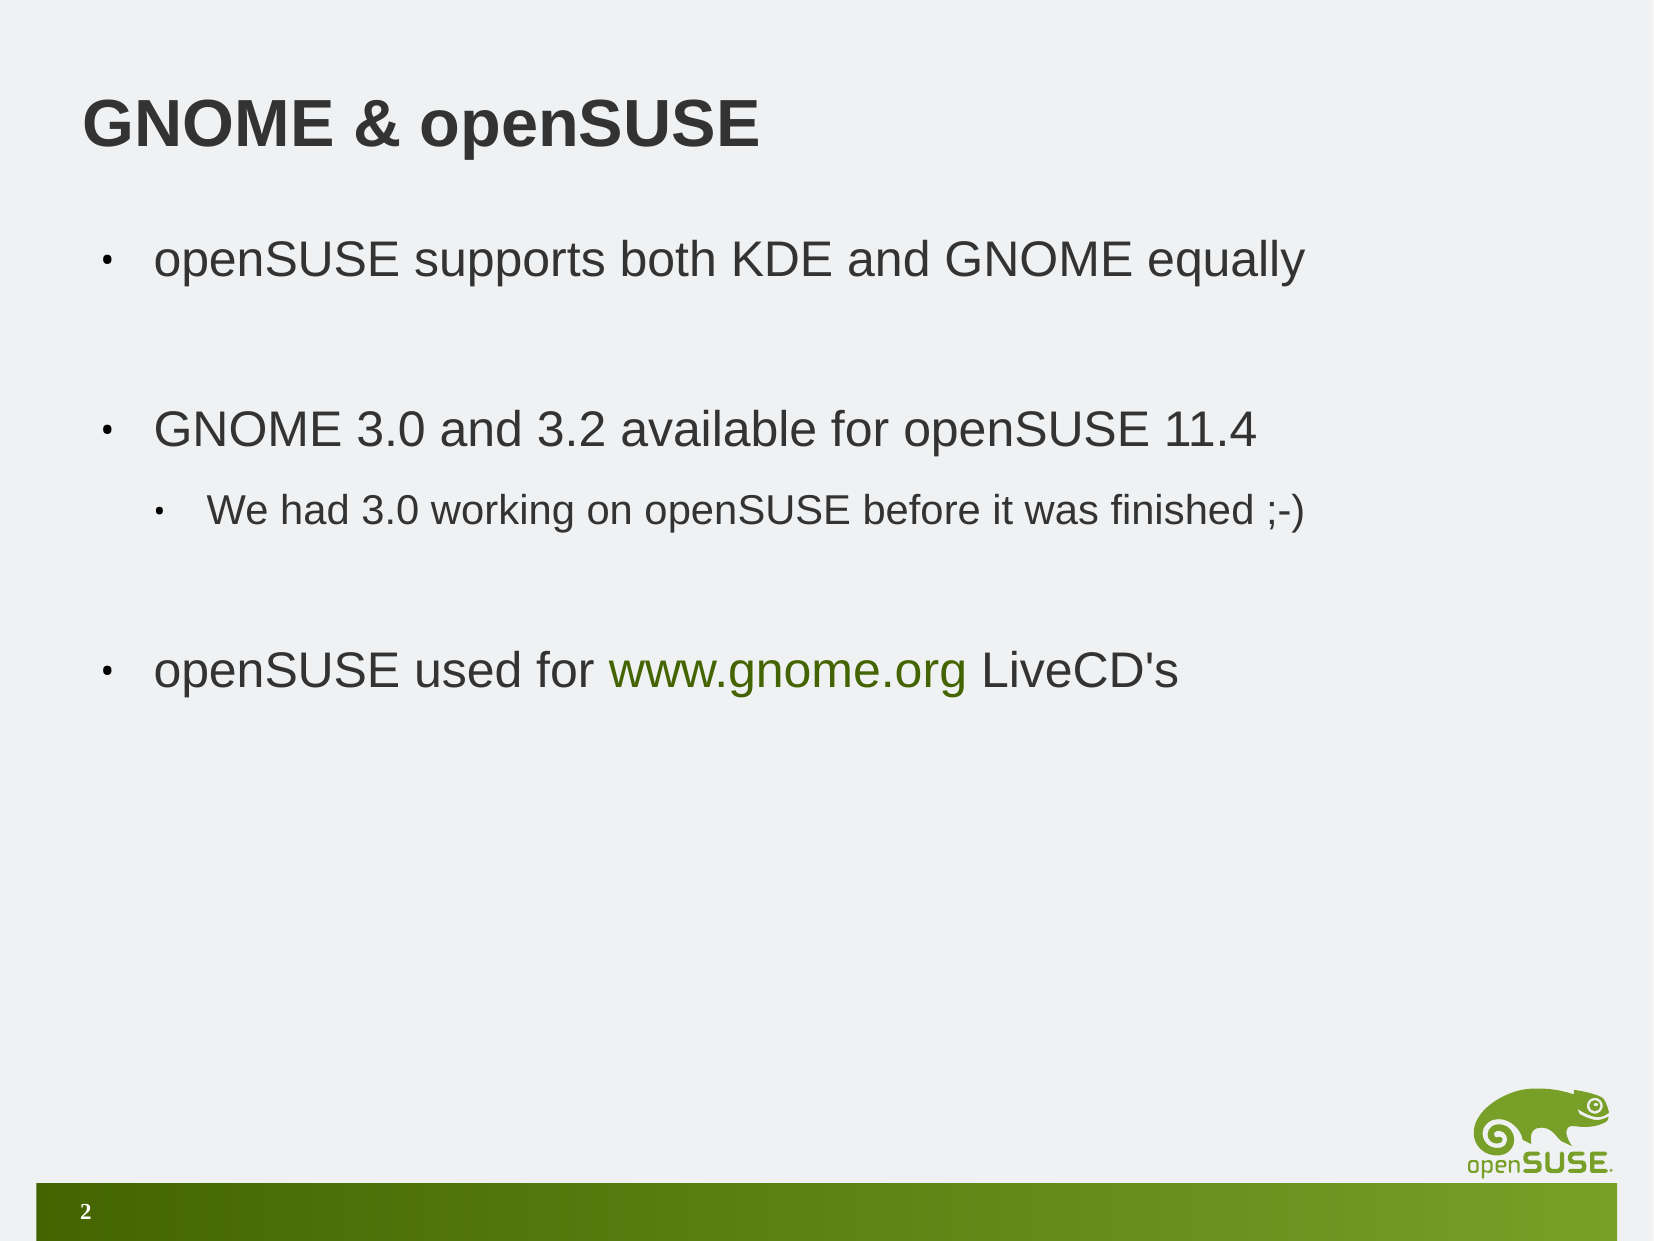

# GNOME & openSUSE
openSUSE supports both KDE and GNOME equally
GNOME 3.0 and 3.2 available for openSUSE 11.4
We had 3.0 working on openSUSE before it was finished ;-)
openSUSE used for www.gnome.org LiveCD's
2